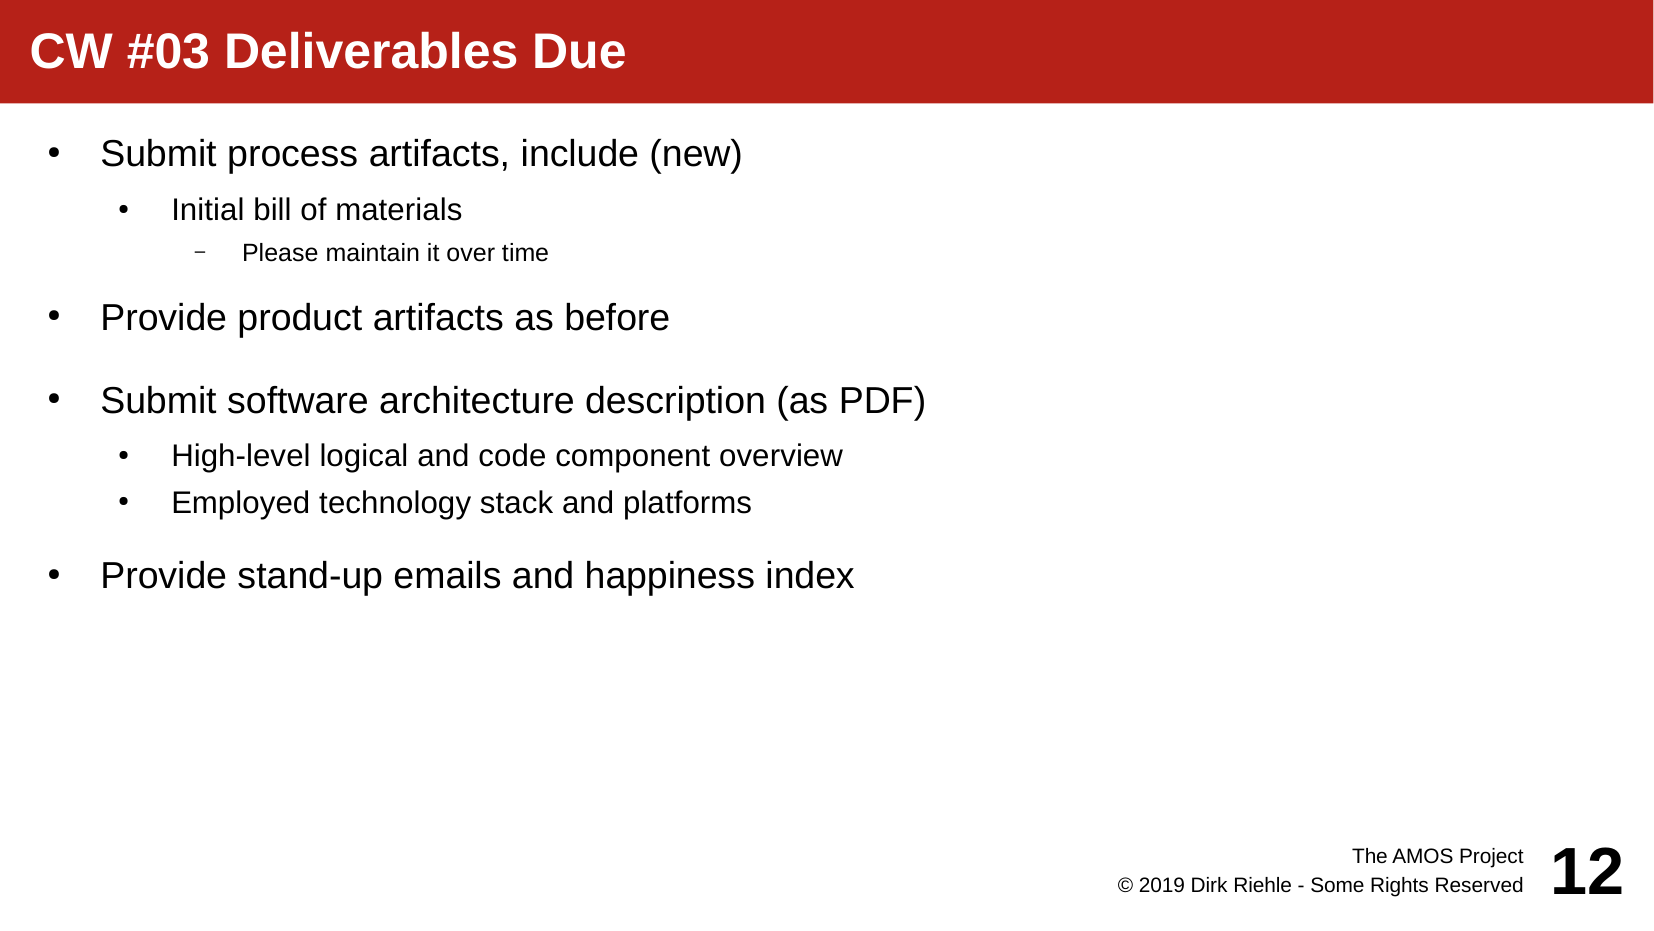

# CW #03 Deliverables Due
Submit process artifacts, include (new)
Initial bill of materials
Please maintain it over time
Provide product artifacts as before
Submit software architecture description (as PDF)
High-level logical and code component overview
Employed technology stack and platforms
Provide stand-up emails and happiness index
The AMOS Project
12
© 2019 Dirk Riehle - Some Rights Reserved